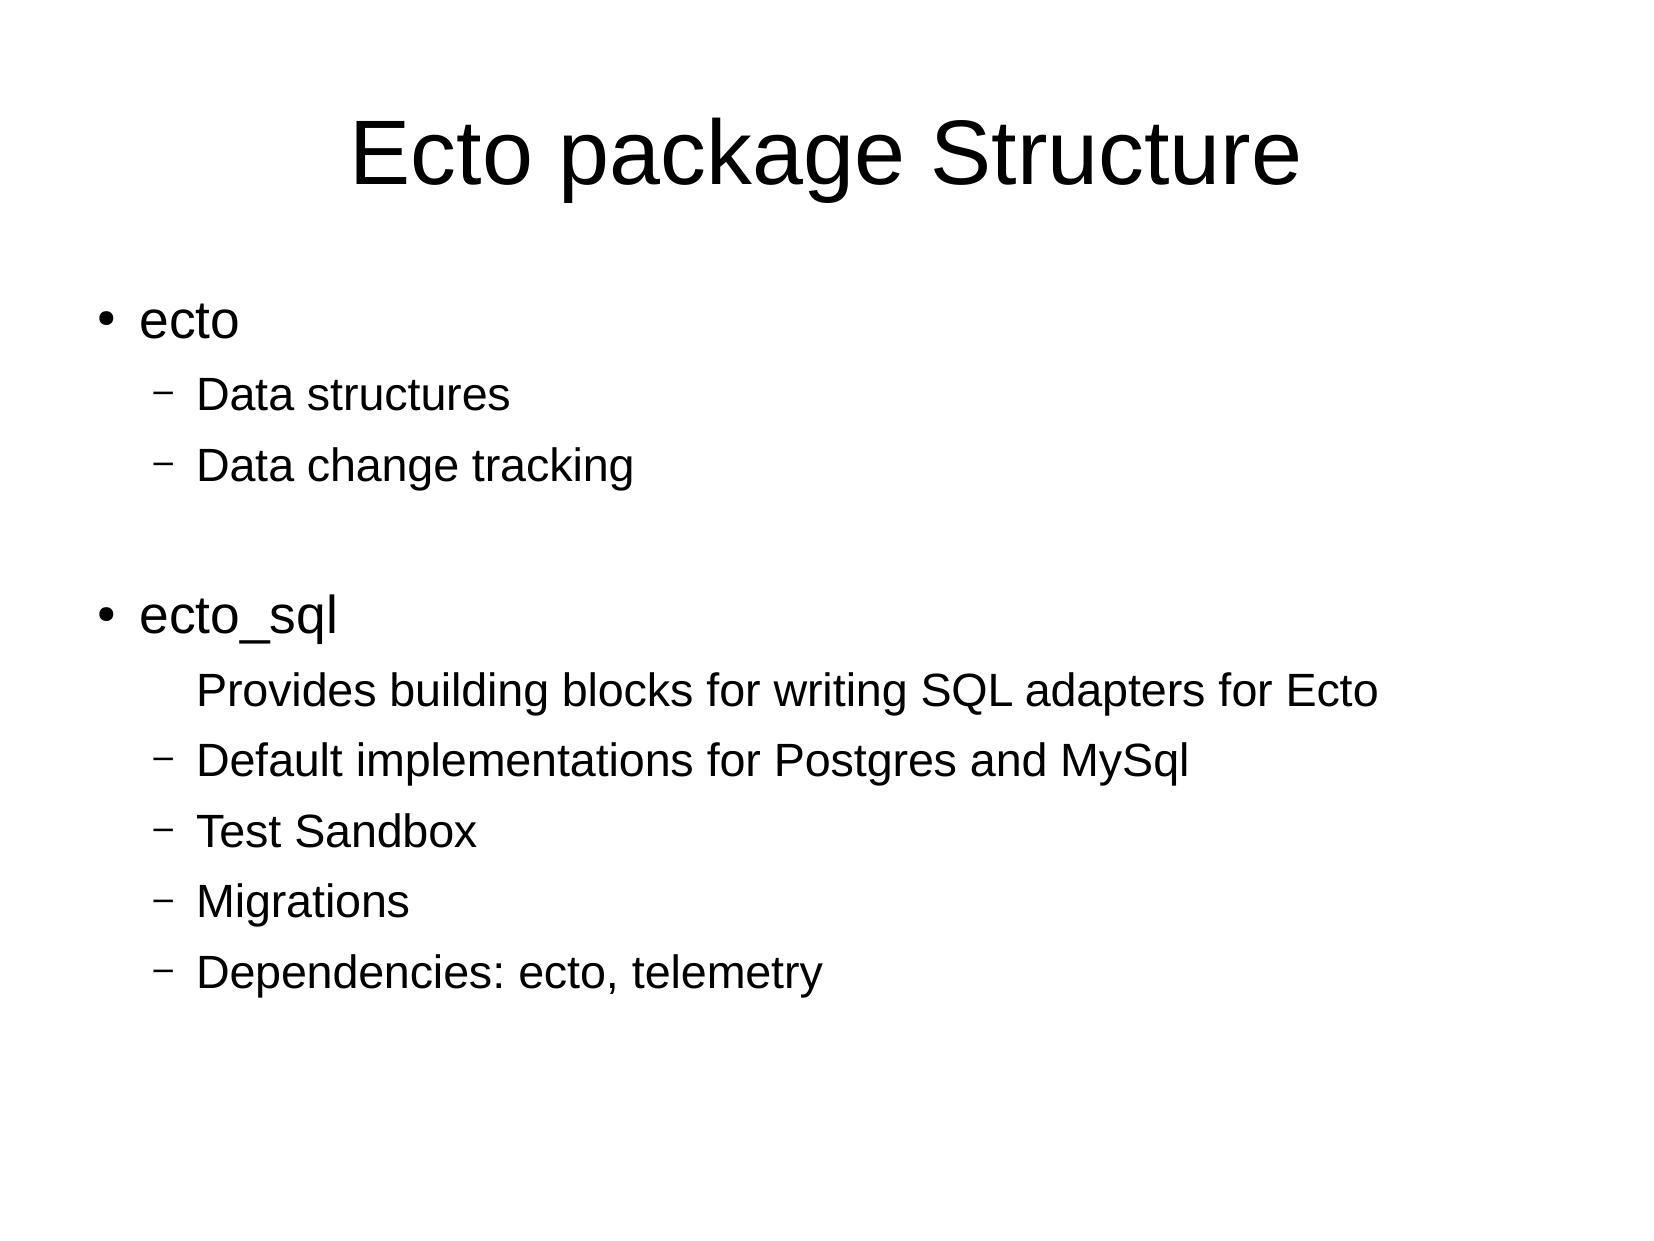

# Ecto package Structure
ecto
Data structures
Data change tracking
ecto_sql
Provides building blocks for writing SQL adapters for Ecto
Default implementations for Postgres and MySql
Test Sandbox
Migrations
Dependencies: ecto, telemetry